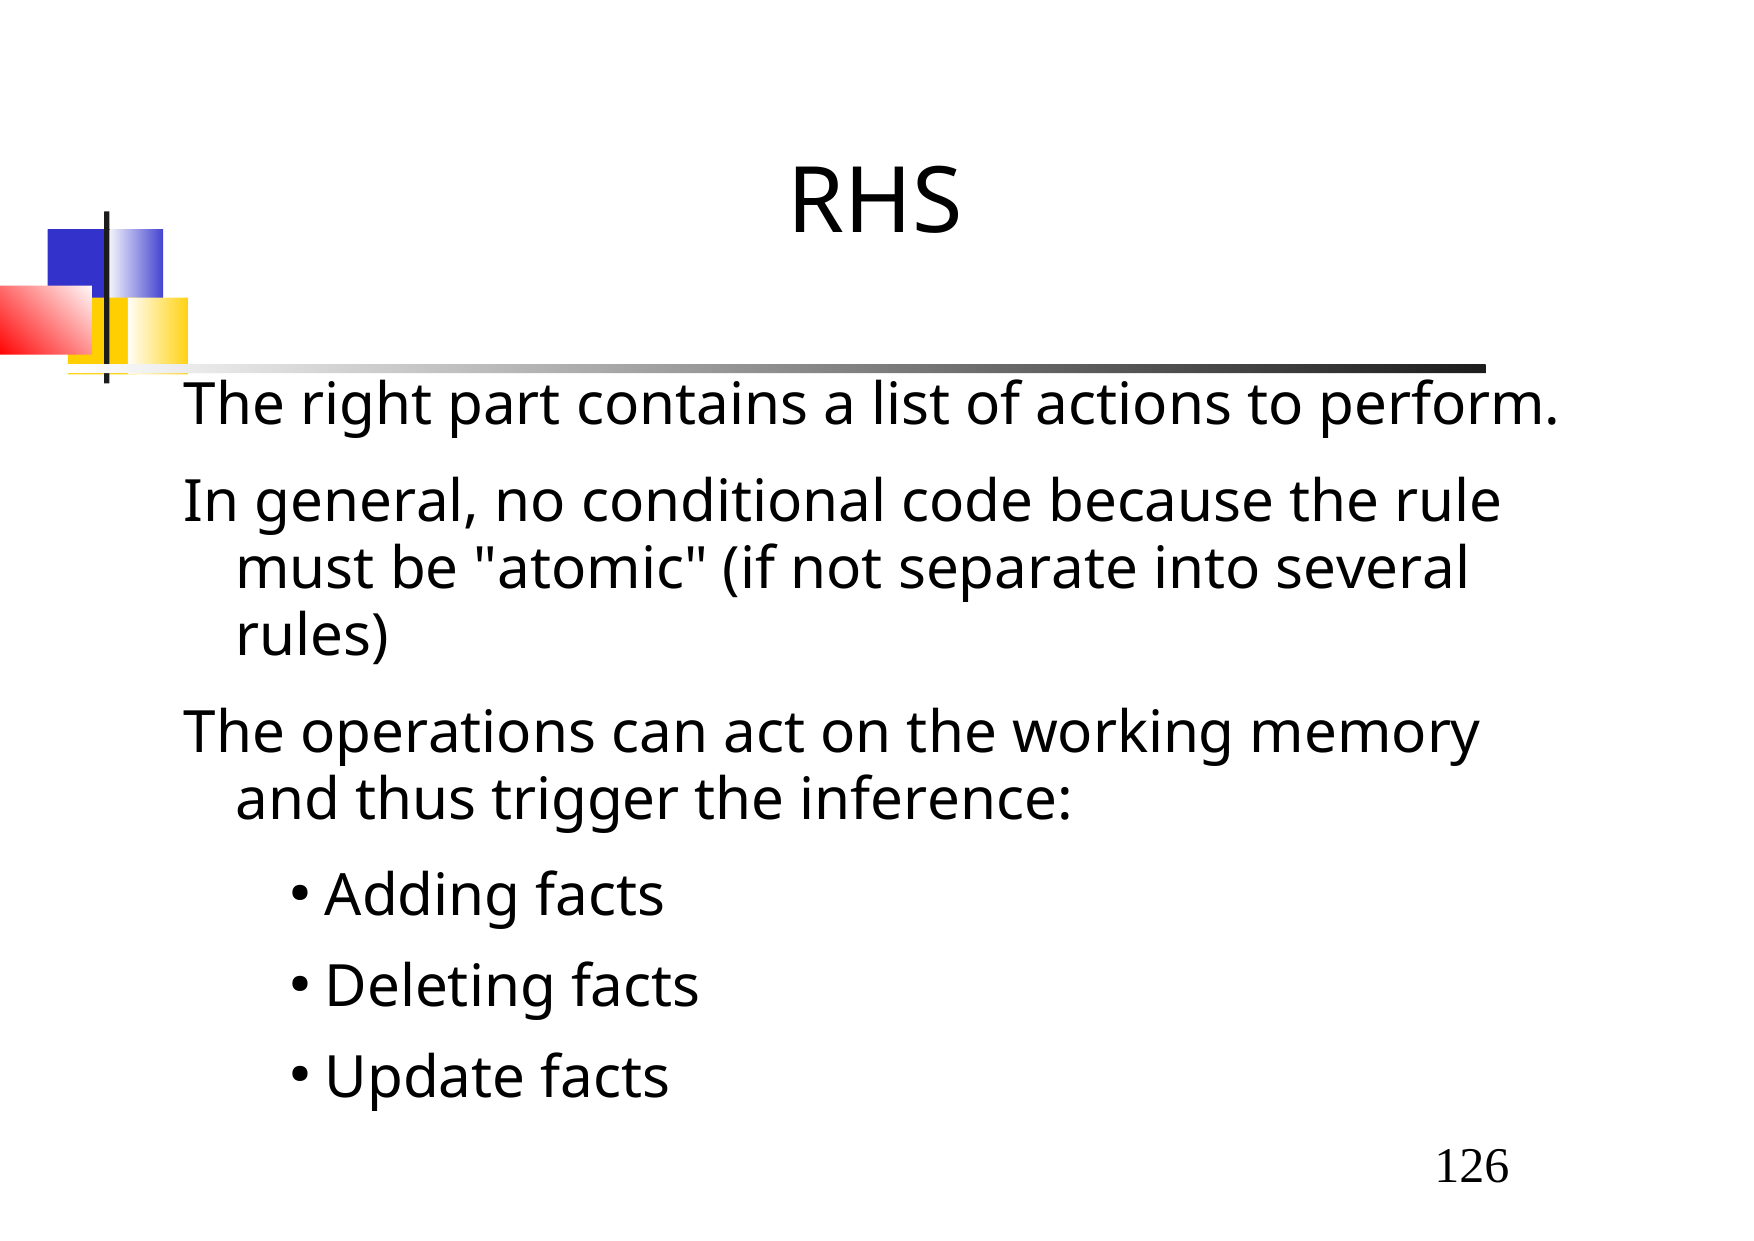

# RHS
The right part contains a list of actions to perform.
In general, no conditional code because the rule must be "atomic" (if not separate into several rules)
The operations can act on the working memory and thus trigger the inference:
Adding facts
Deleting facts
Update facts